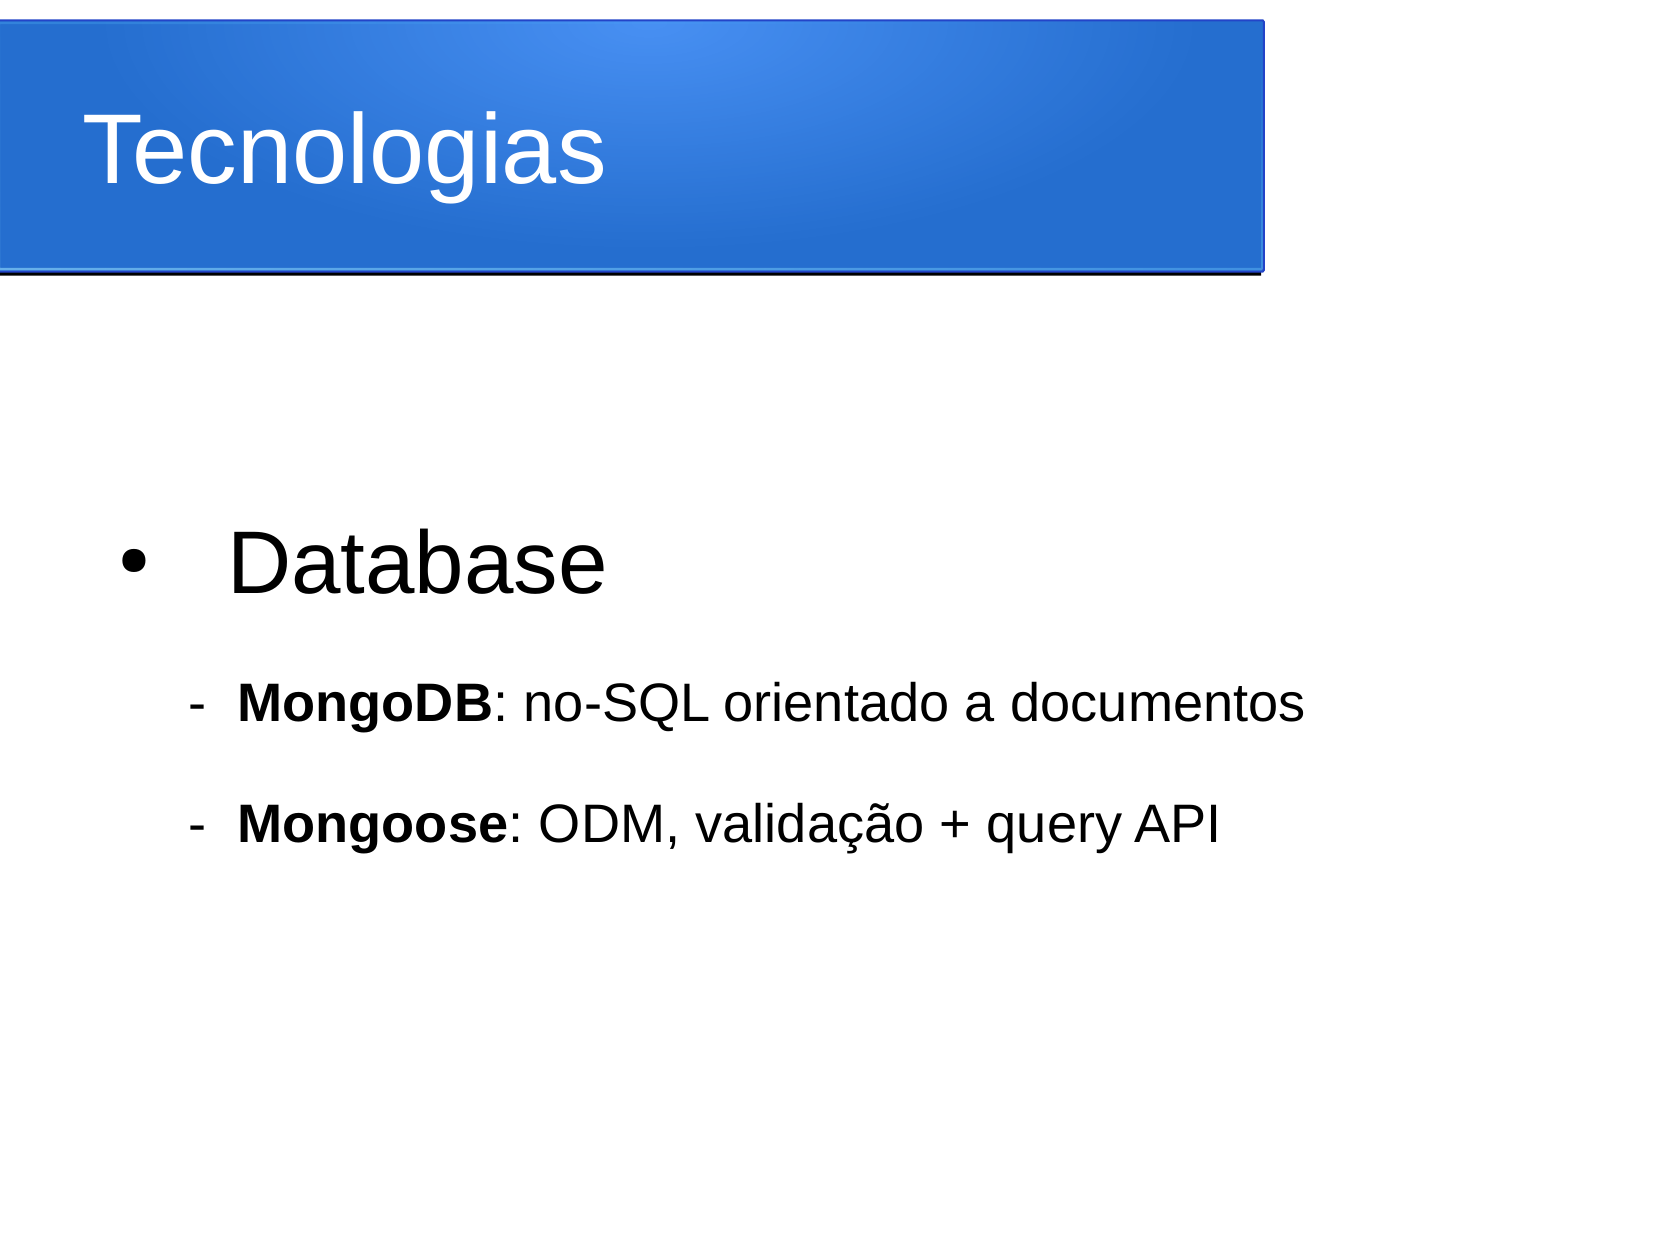

# Tecnologias
 	Database
- MongoDB: no-SQL orientado a documentos
- Mongoose: ODM, validação + query API